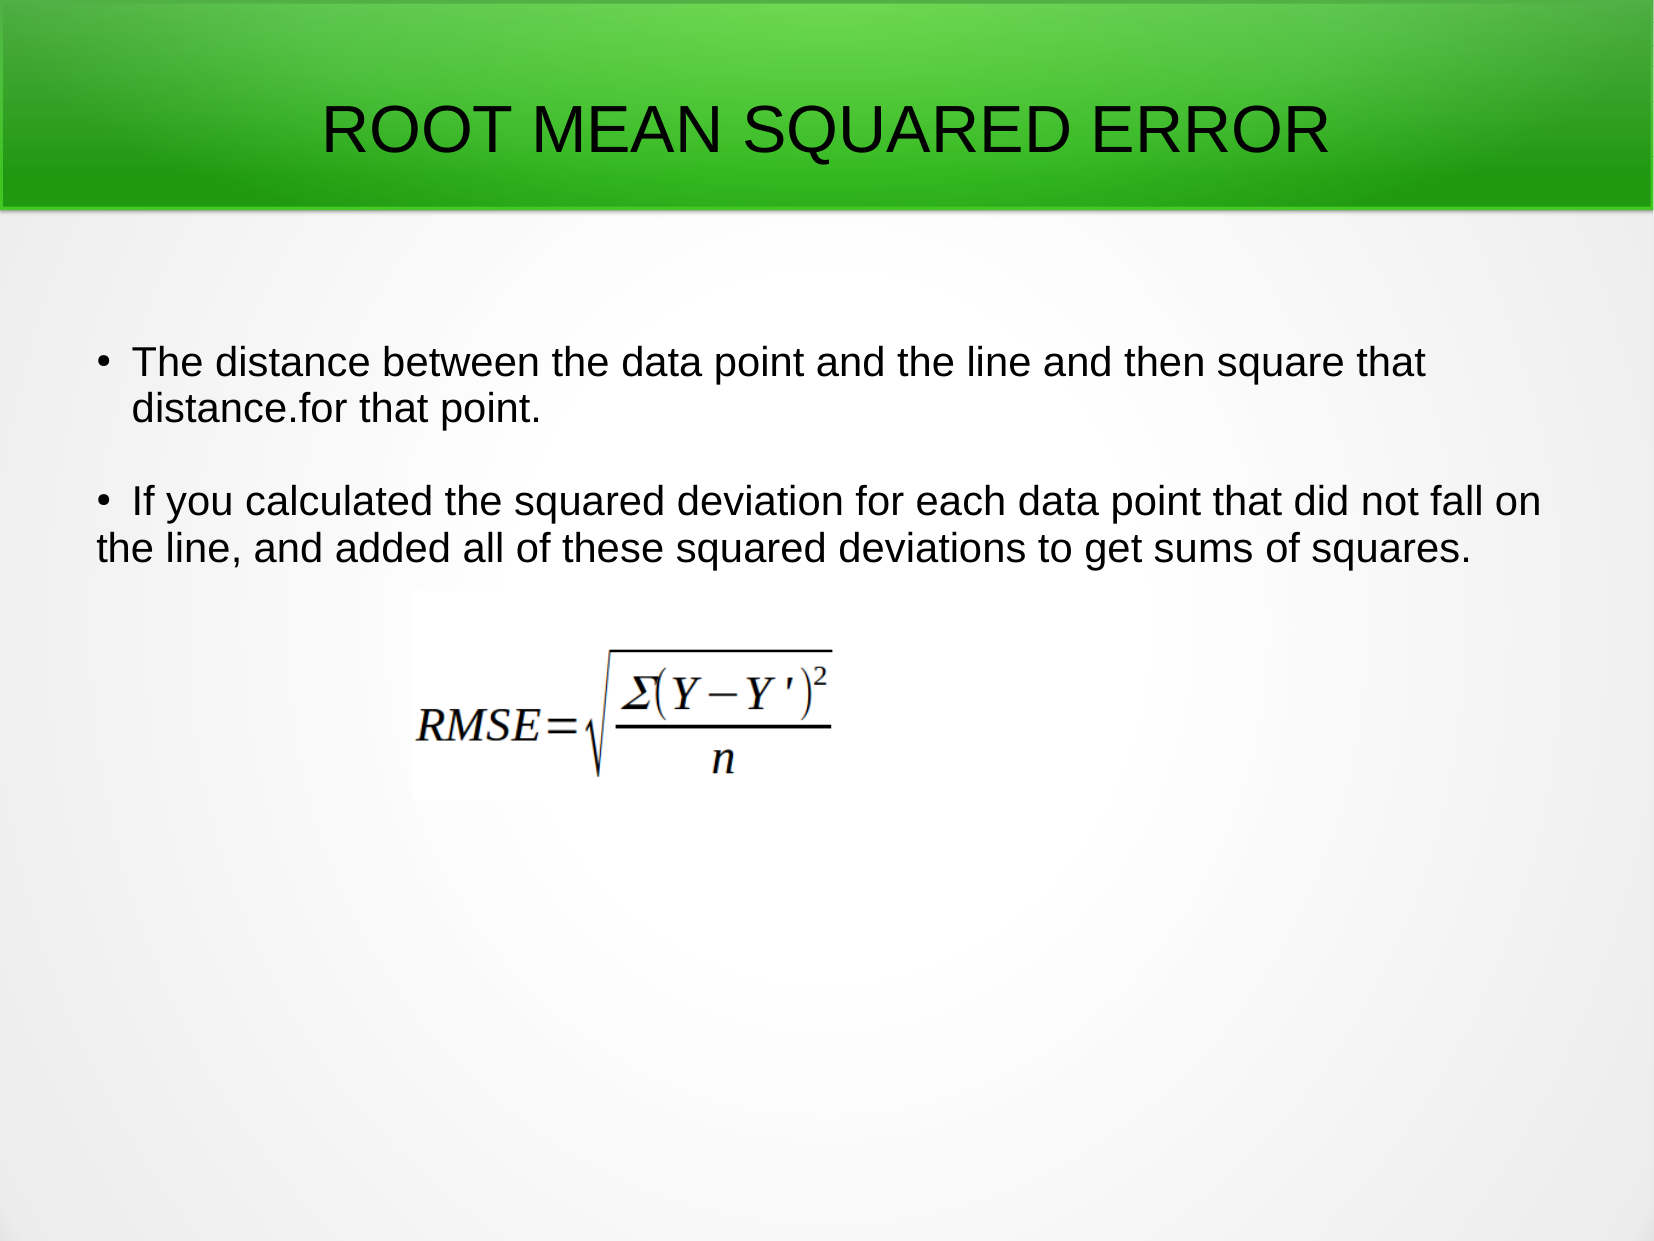

# ROOT MEAN SQUARED ERROR
The distance between the data point and the line and then square that distance.for that point.
If you calculated the squared deviation for each data point that did not fall on
the line, and added all of these squared deviations to get sums of squares.